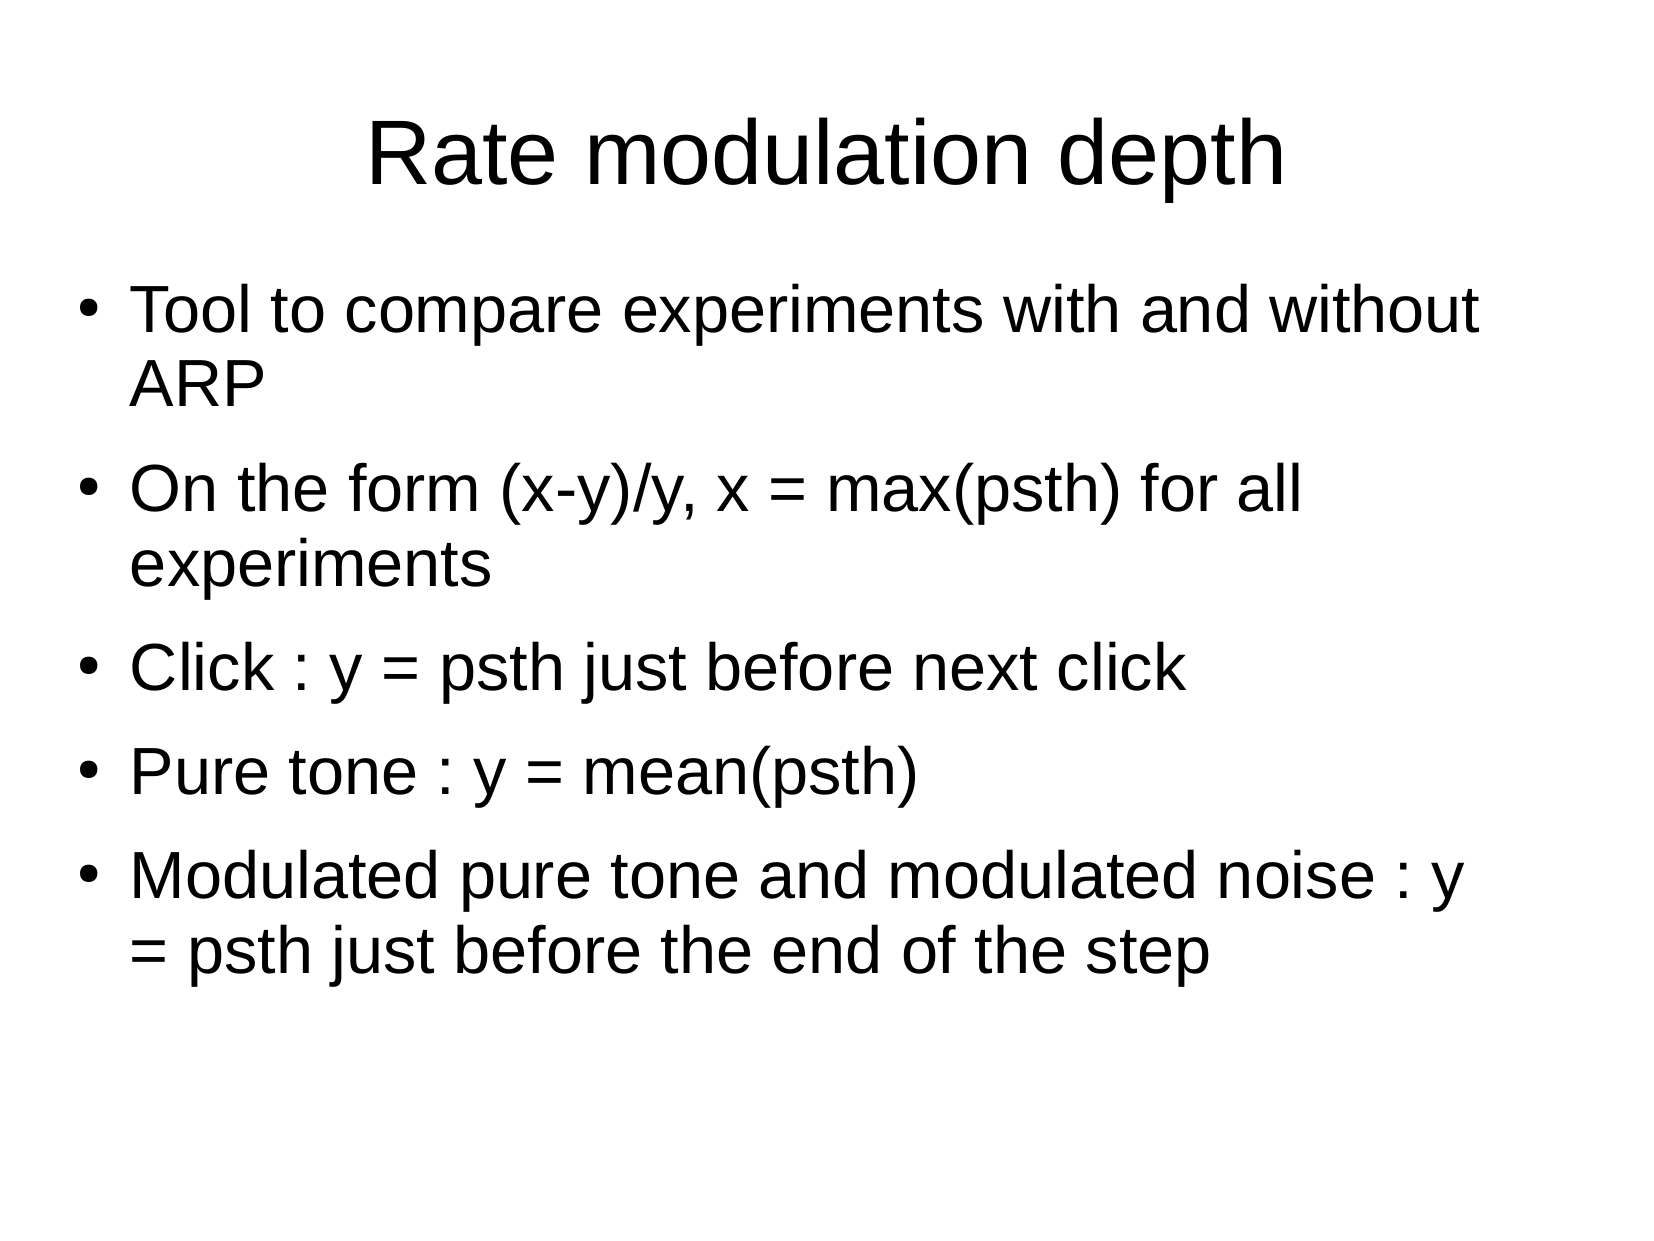

# Rate modulation depth
Tool to compare experiments with and without ARP
On the form (x-y)/y, x = max(psth) for all experiments
Click : y = psth just before next click
Pure tone : y = mean(psth)
Modulated pure tone and modulated noise : y = psth just before the end of the step